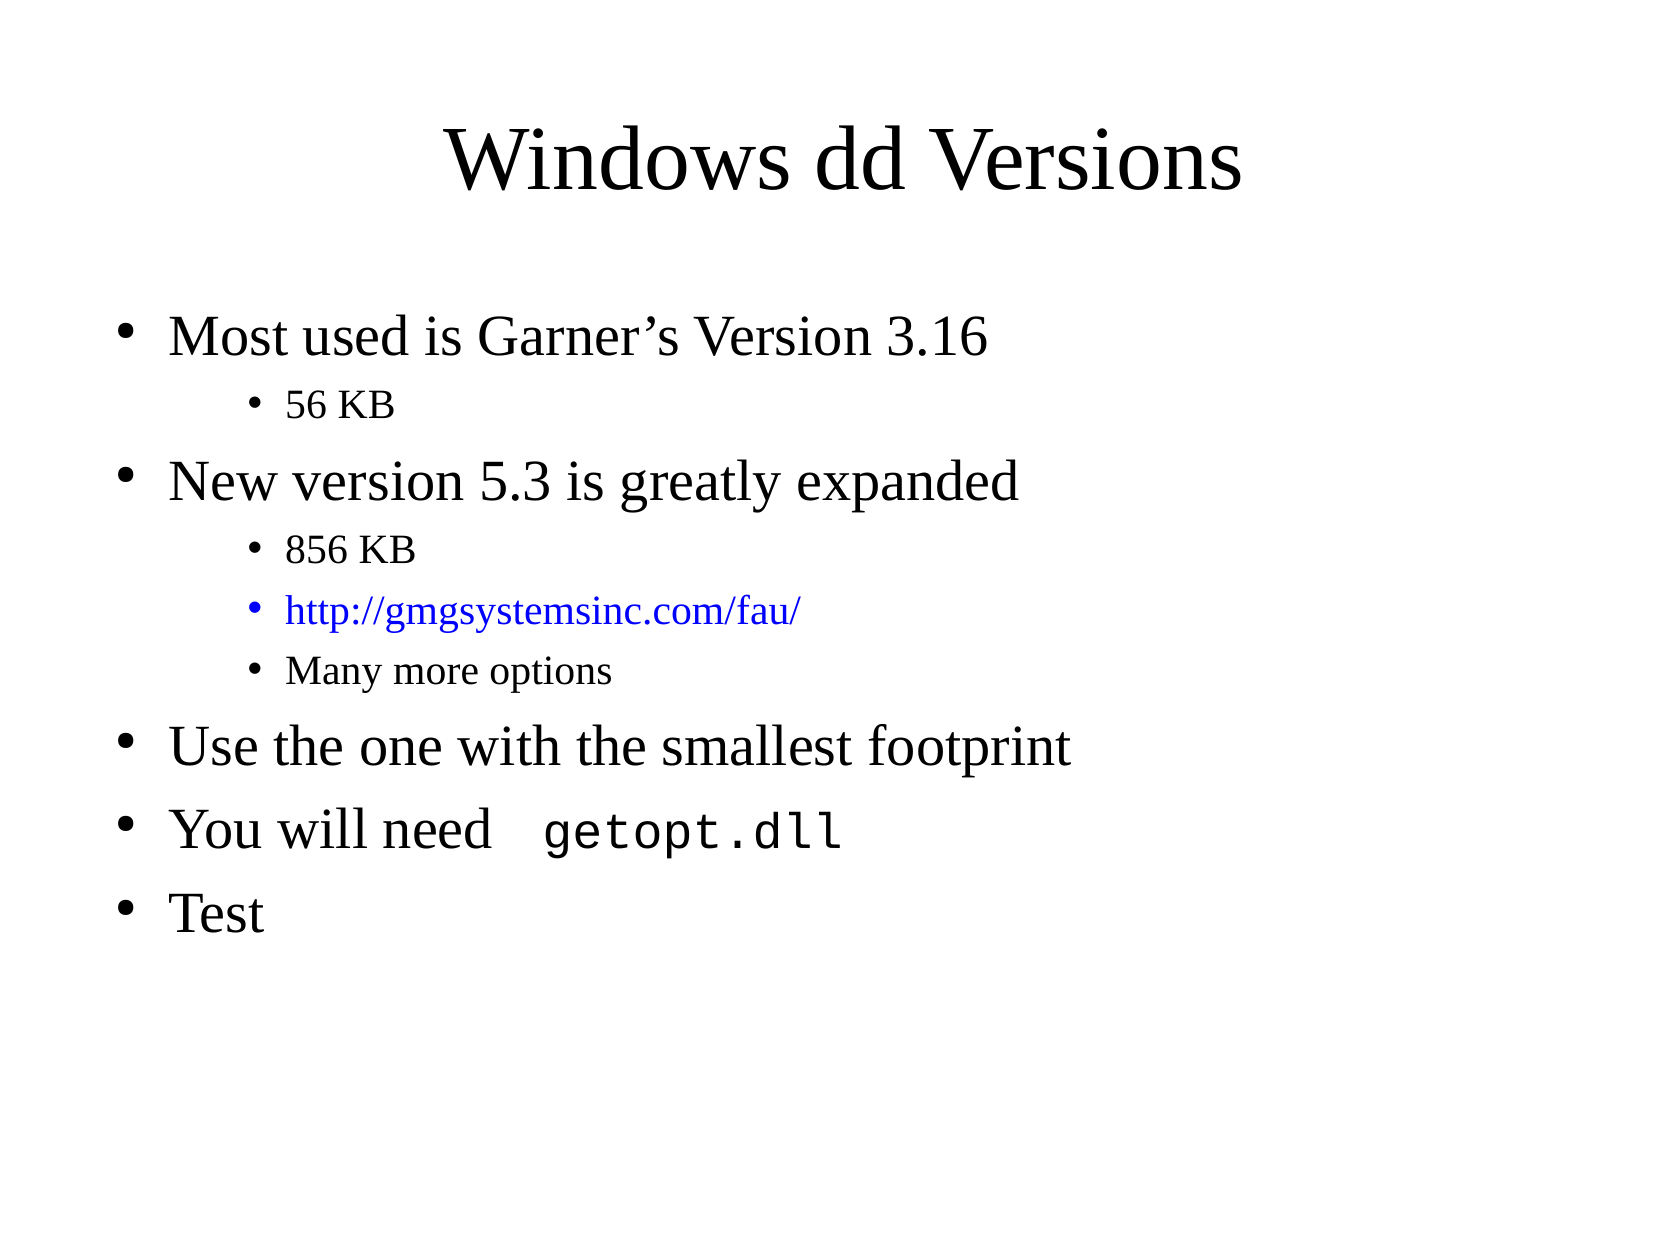

# Windows dd Versions
Most used is Garner’s Version 3.16
56 KB
New version 5.3 is greatly expanded
856 KB
http://gmgsystemsinc.com/fau/
Many more options
Use the one with the smallest footprint
You will need getopt.dll
Test